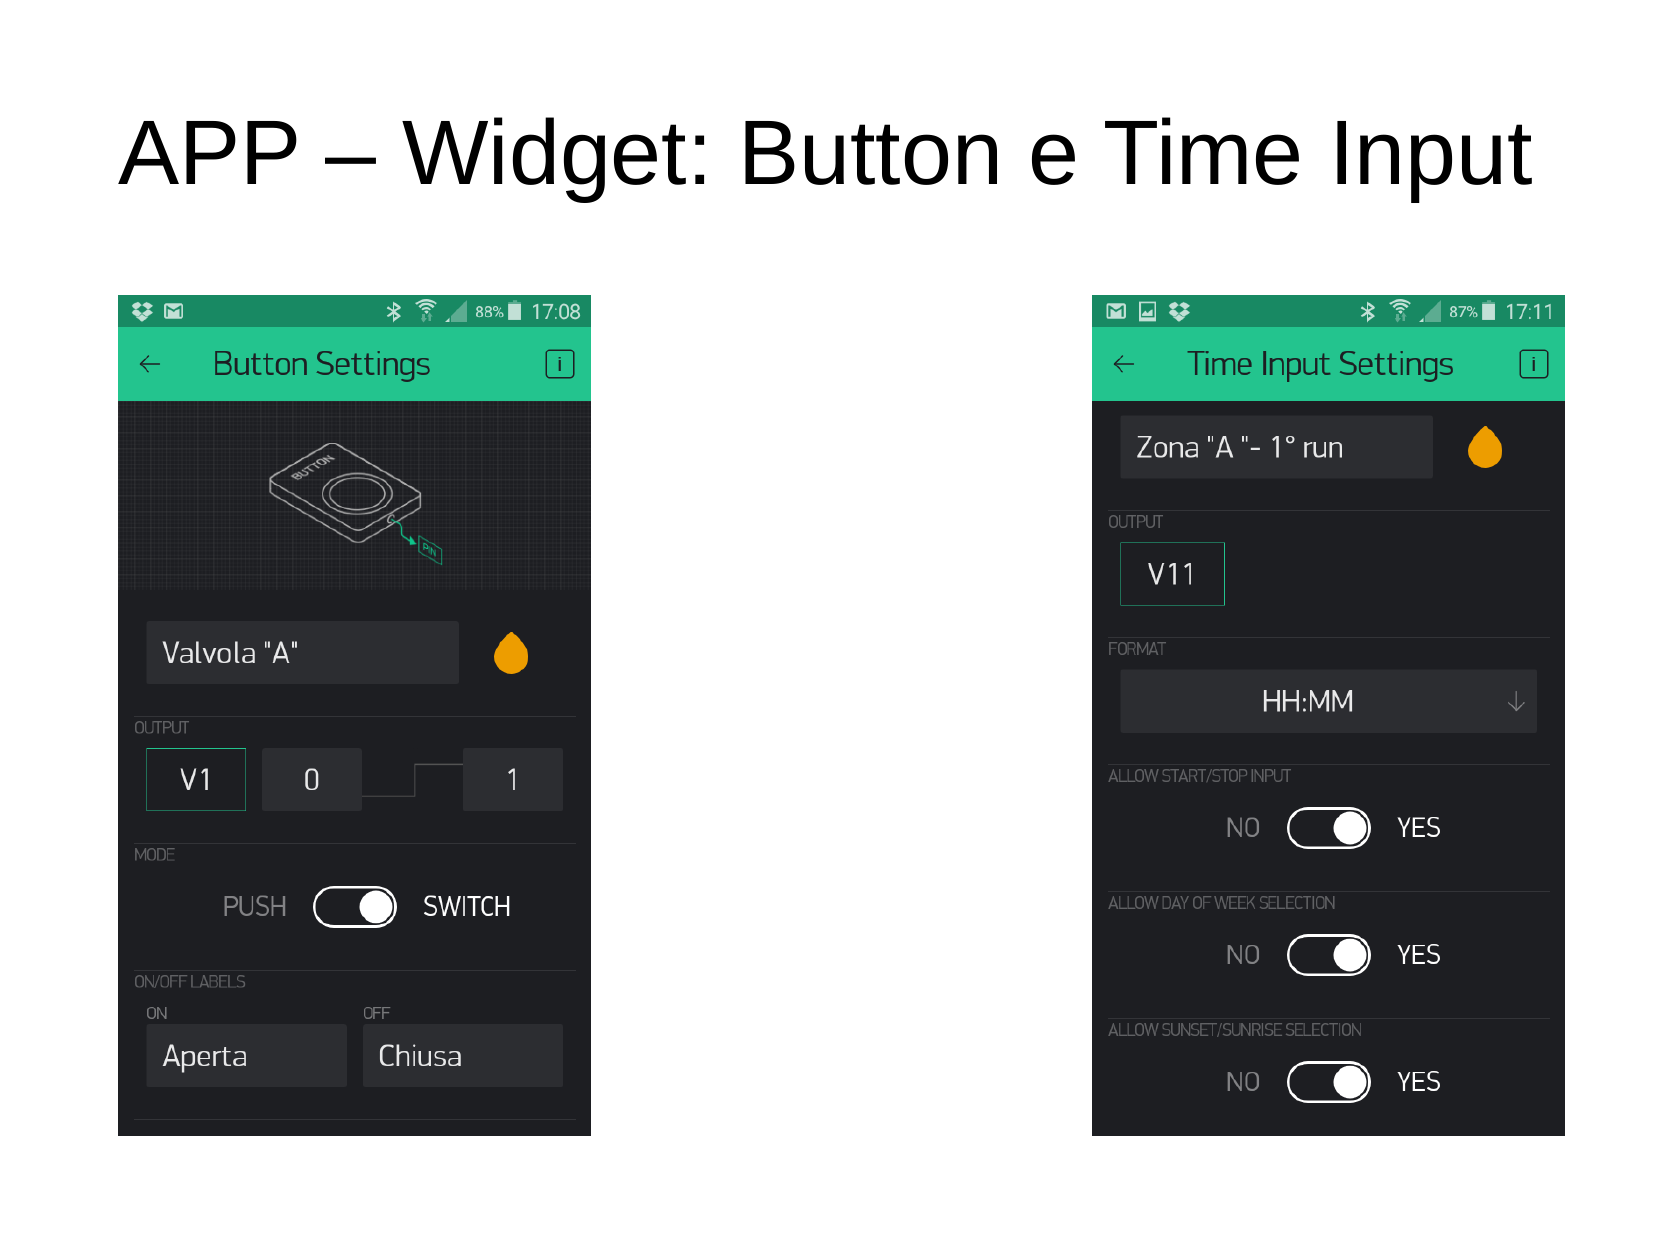

# APP – Widget: Button e Time Input